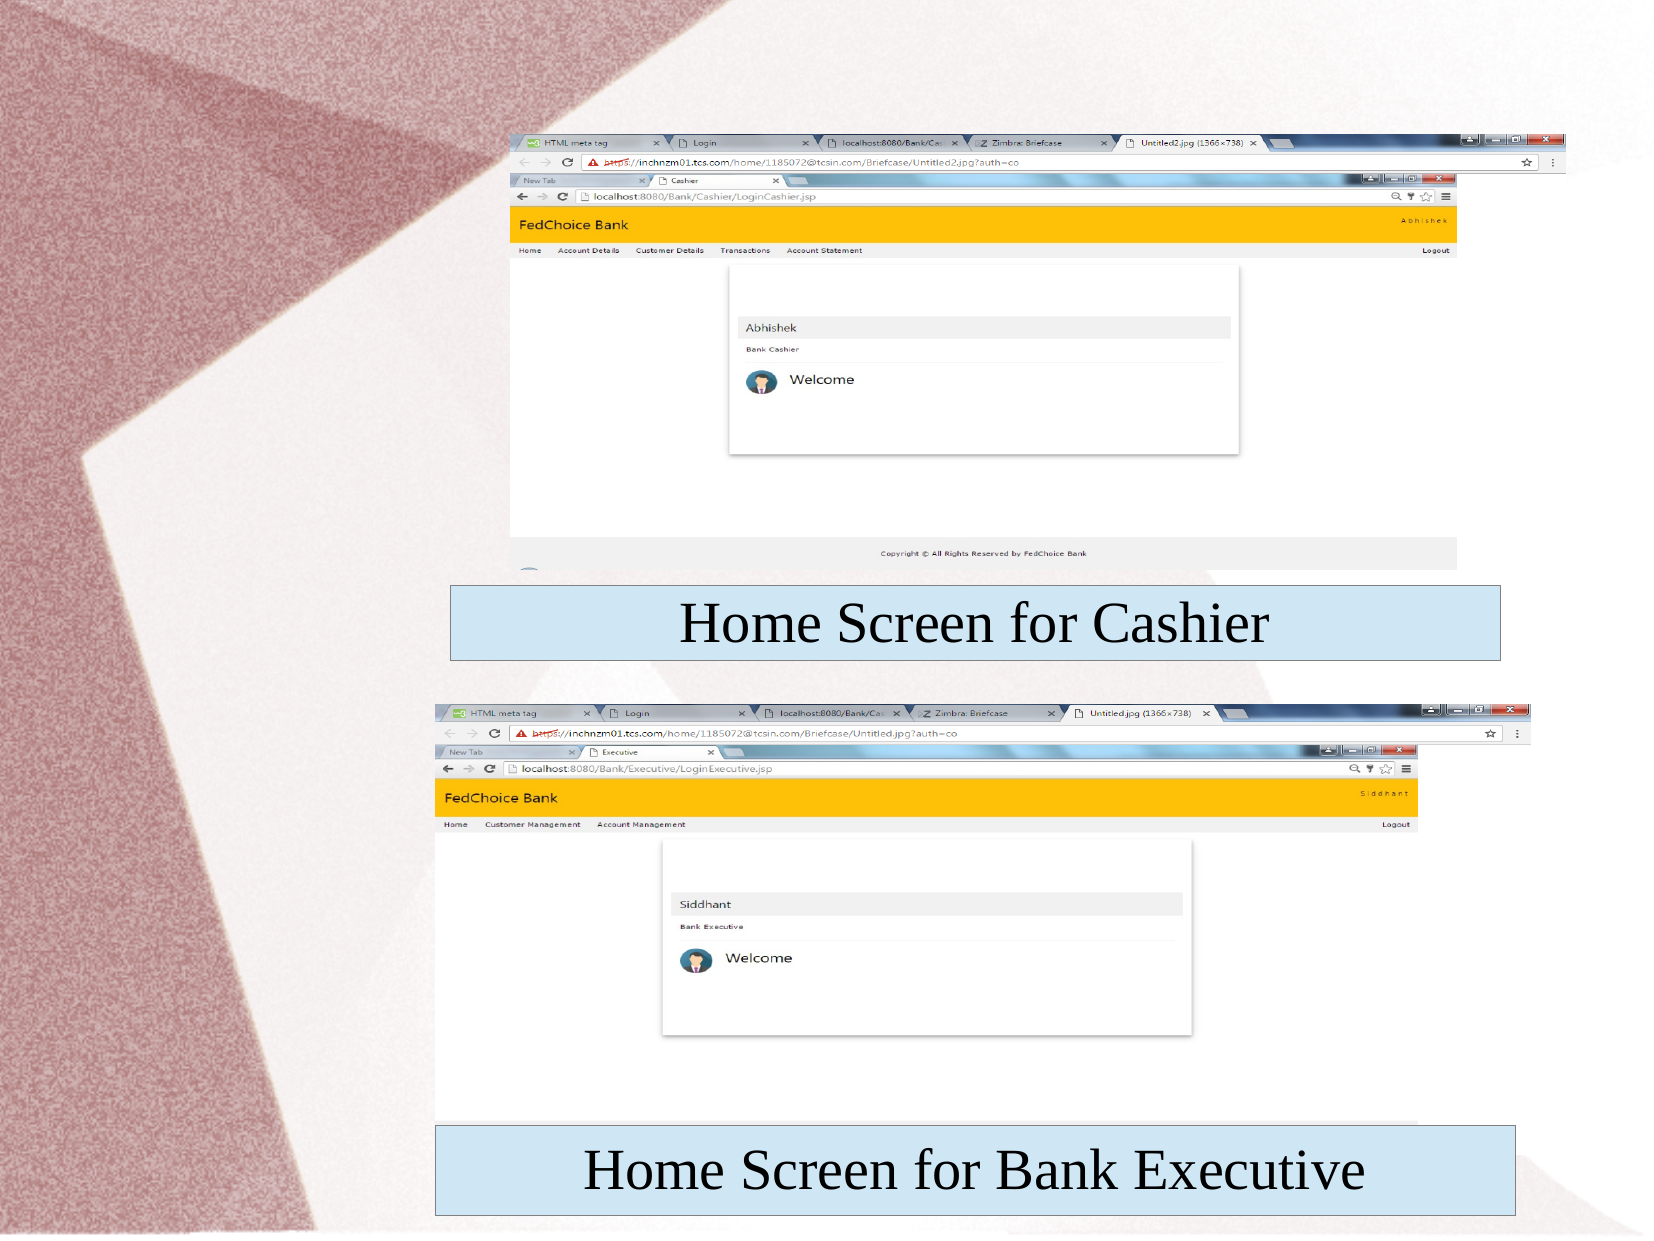

Home Screen for Cashier
Home Screen for Bank Executive